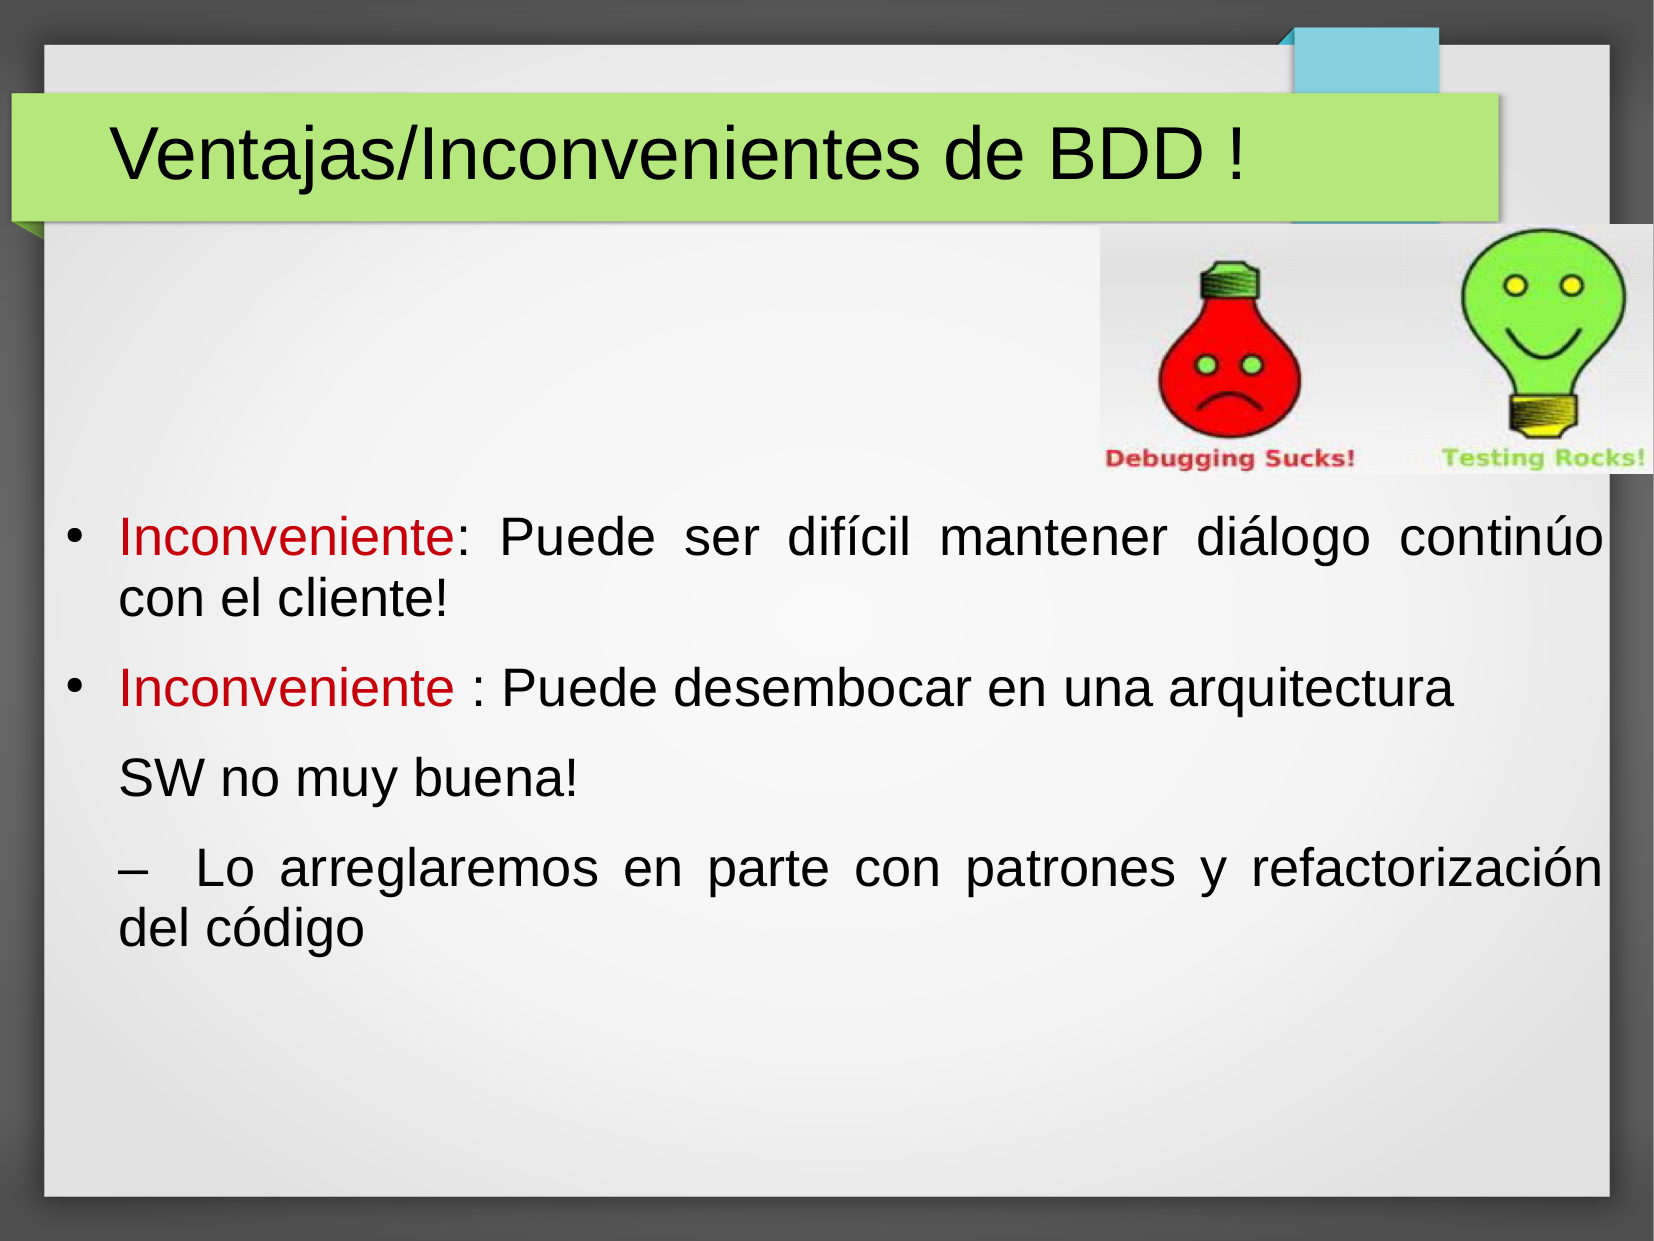

# Ventajas/Inconvenientes de BDD !
Inconveniente: Puede ser difícil mantener diálogo continúo con el cliente!
Inconveniente : Puede desembocar en una arquitectura
SW no muy buena!
– Lo arreglaremos en parte con patrones y refactorización del código